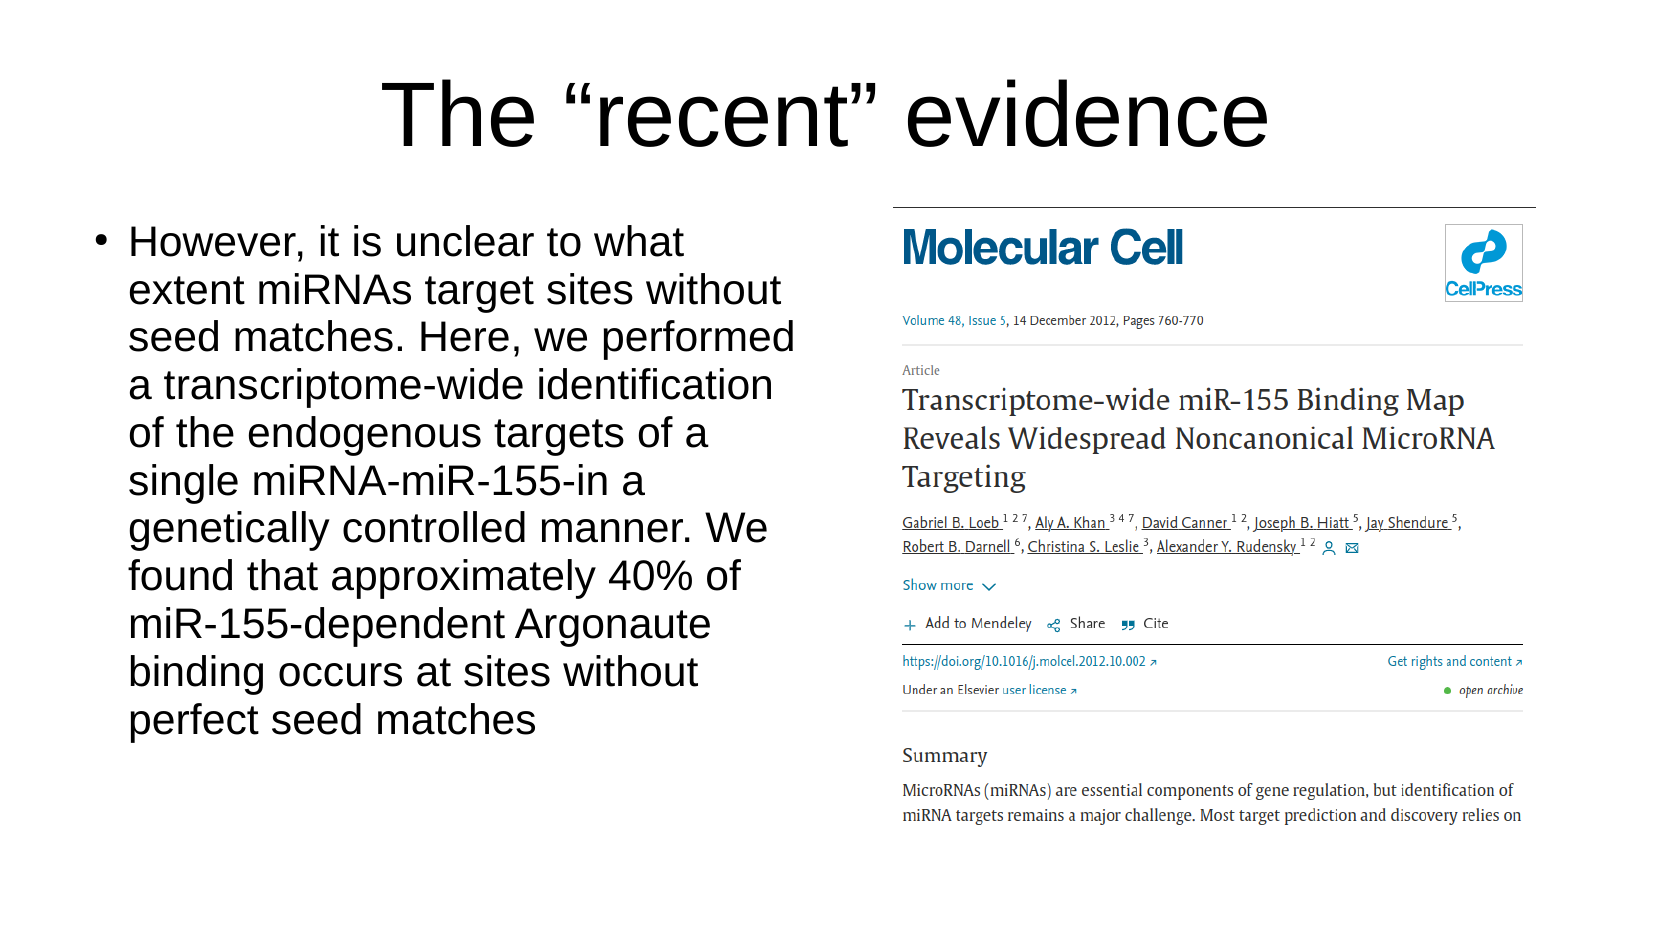

# The “recent” evidence
However, it is unclear to what extent miRNAs target sites without seed matches. Here, we performed a transcriptome-wide identification of the endogenous targets of a single miRNA-miR-155-in a genetically controlled manner. We found that approximately 40% of miR-155-dependent Argonaute binding occurs at sites without perfect seed matches